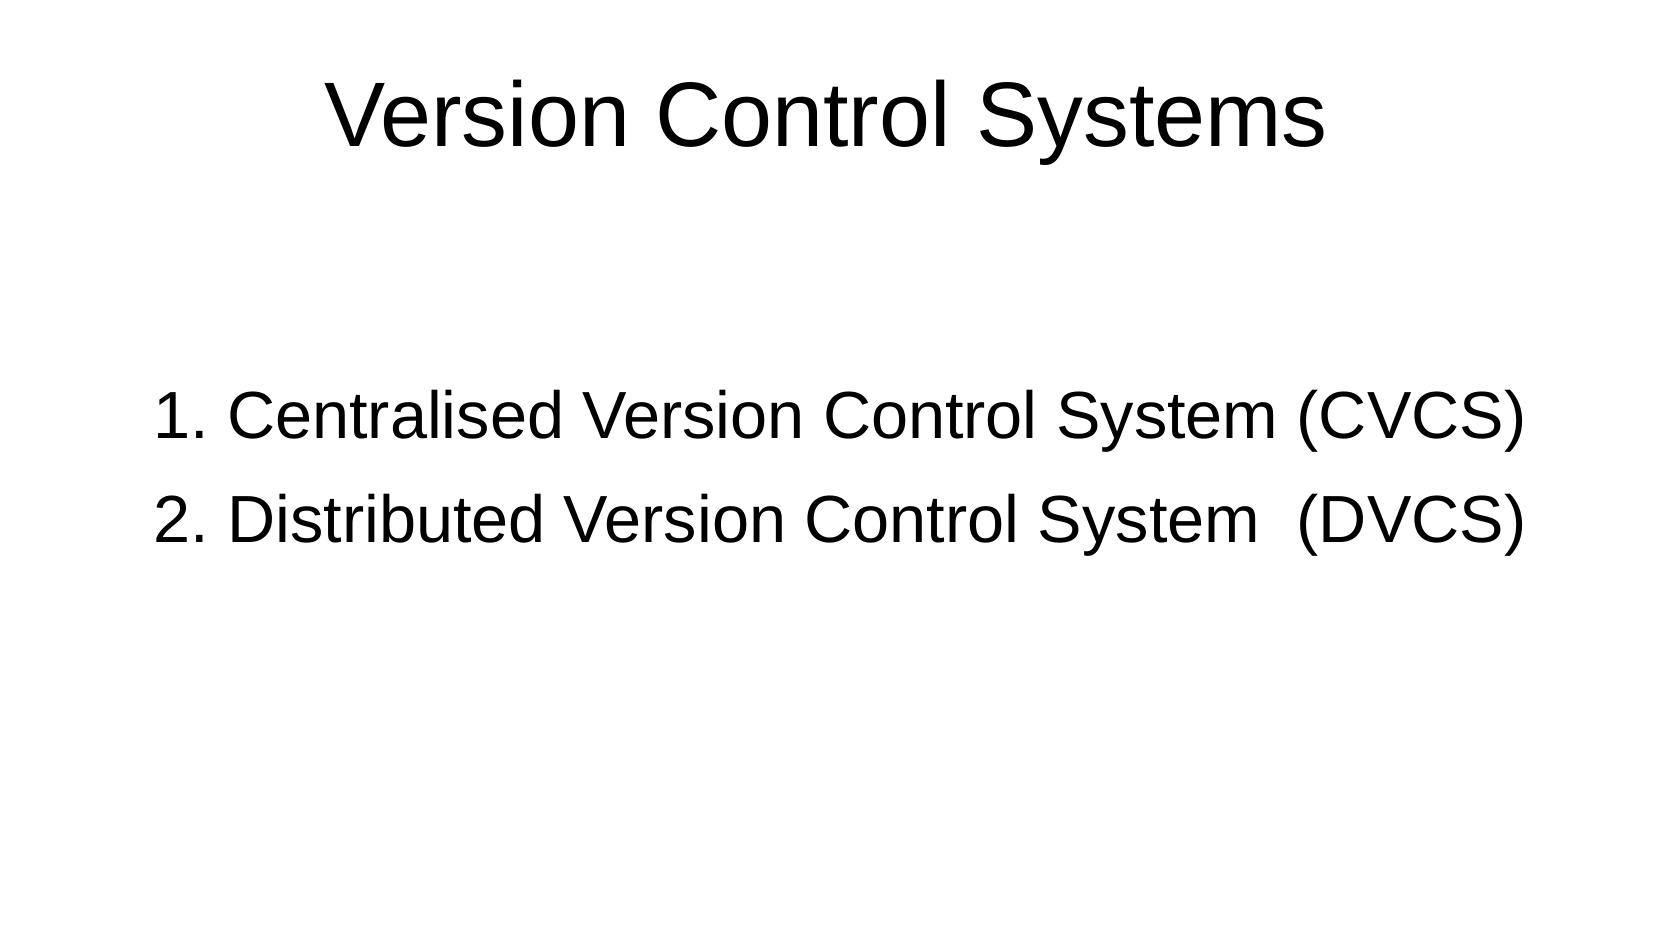

# Version Control Systems
1. Centralised Version Control System (CVCS)
2. Distributed Version Control System (DVCS)